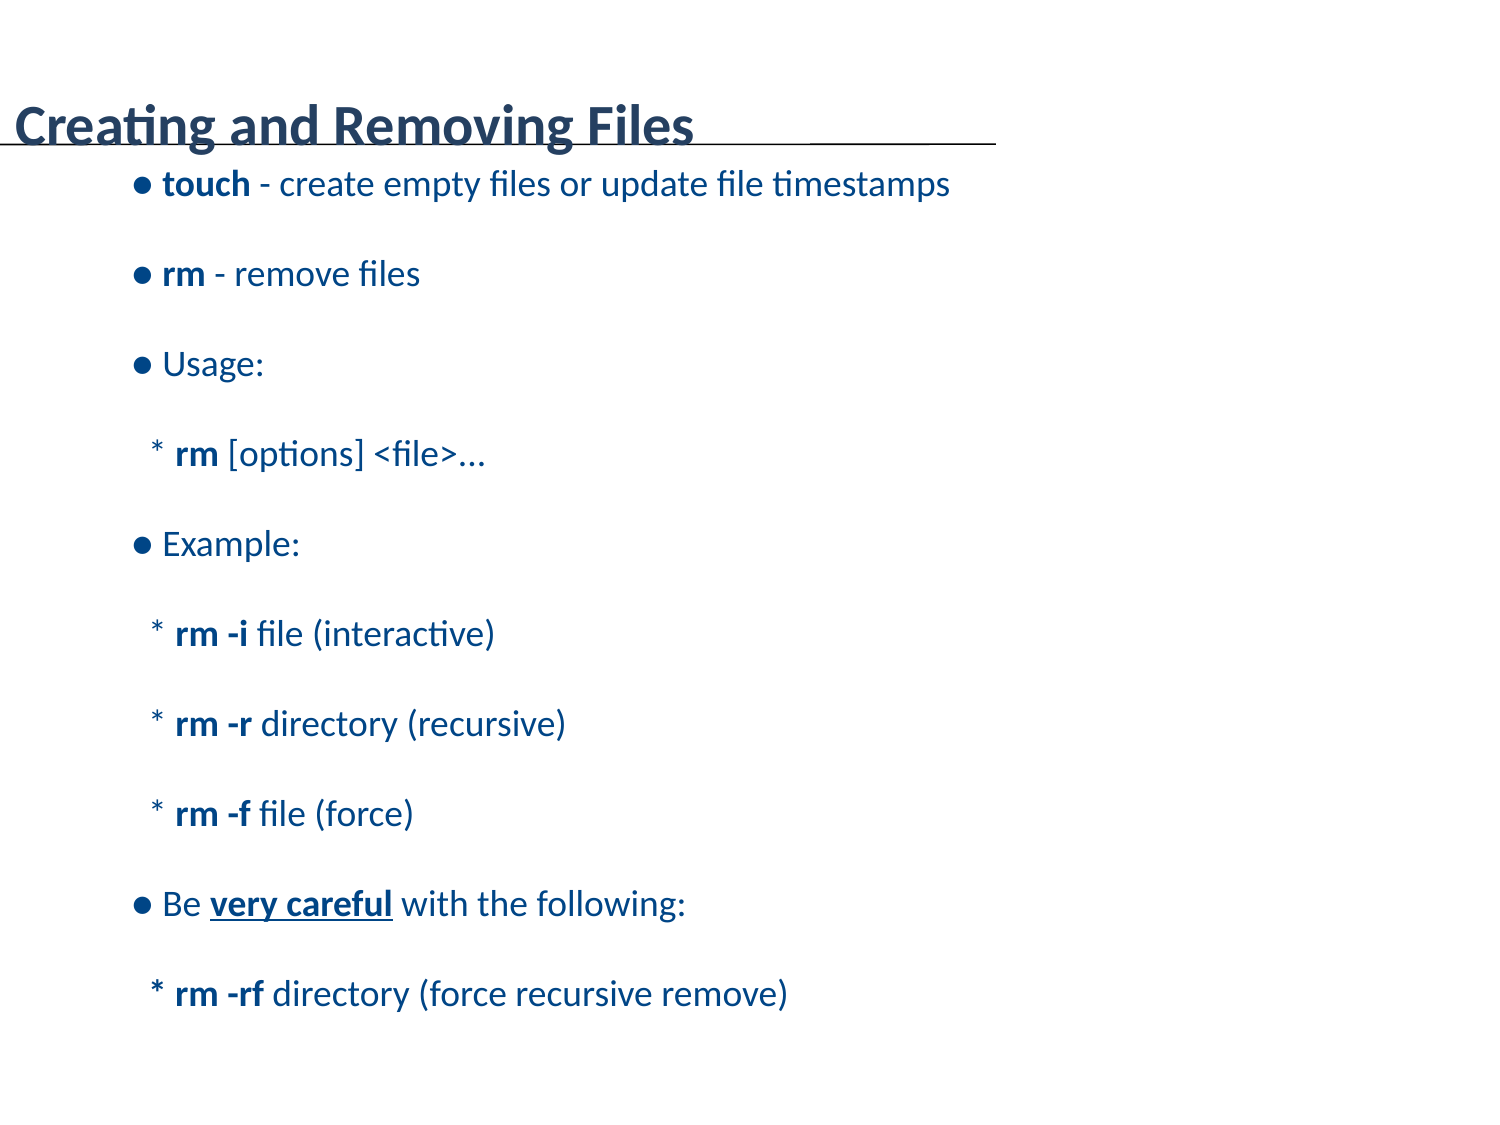

Creating and Removing Files
● touch - create empty files or update file timestamps
● rm - remove files
● Usage:
 * rm [options] <file>...
● Example:
 * rm -i file (interactive)
 * rm -r directory (recursive)
 * rm -f file (force)
● Be very careful with the following:
 * rm -rf directory (force recursive remove)